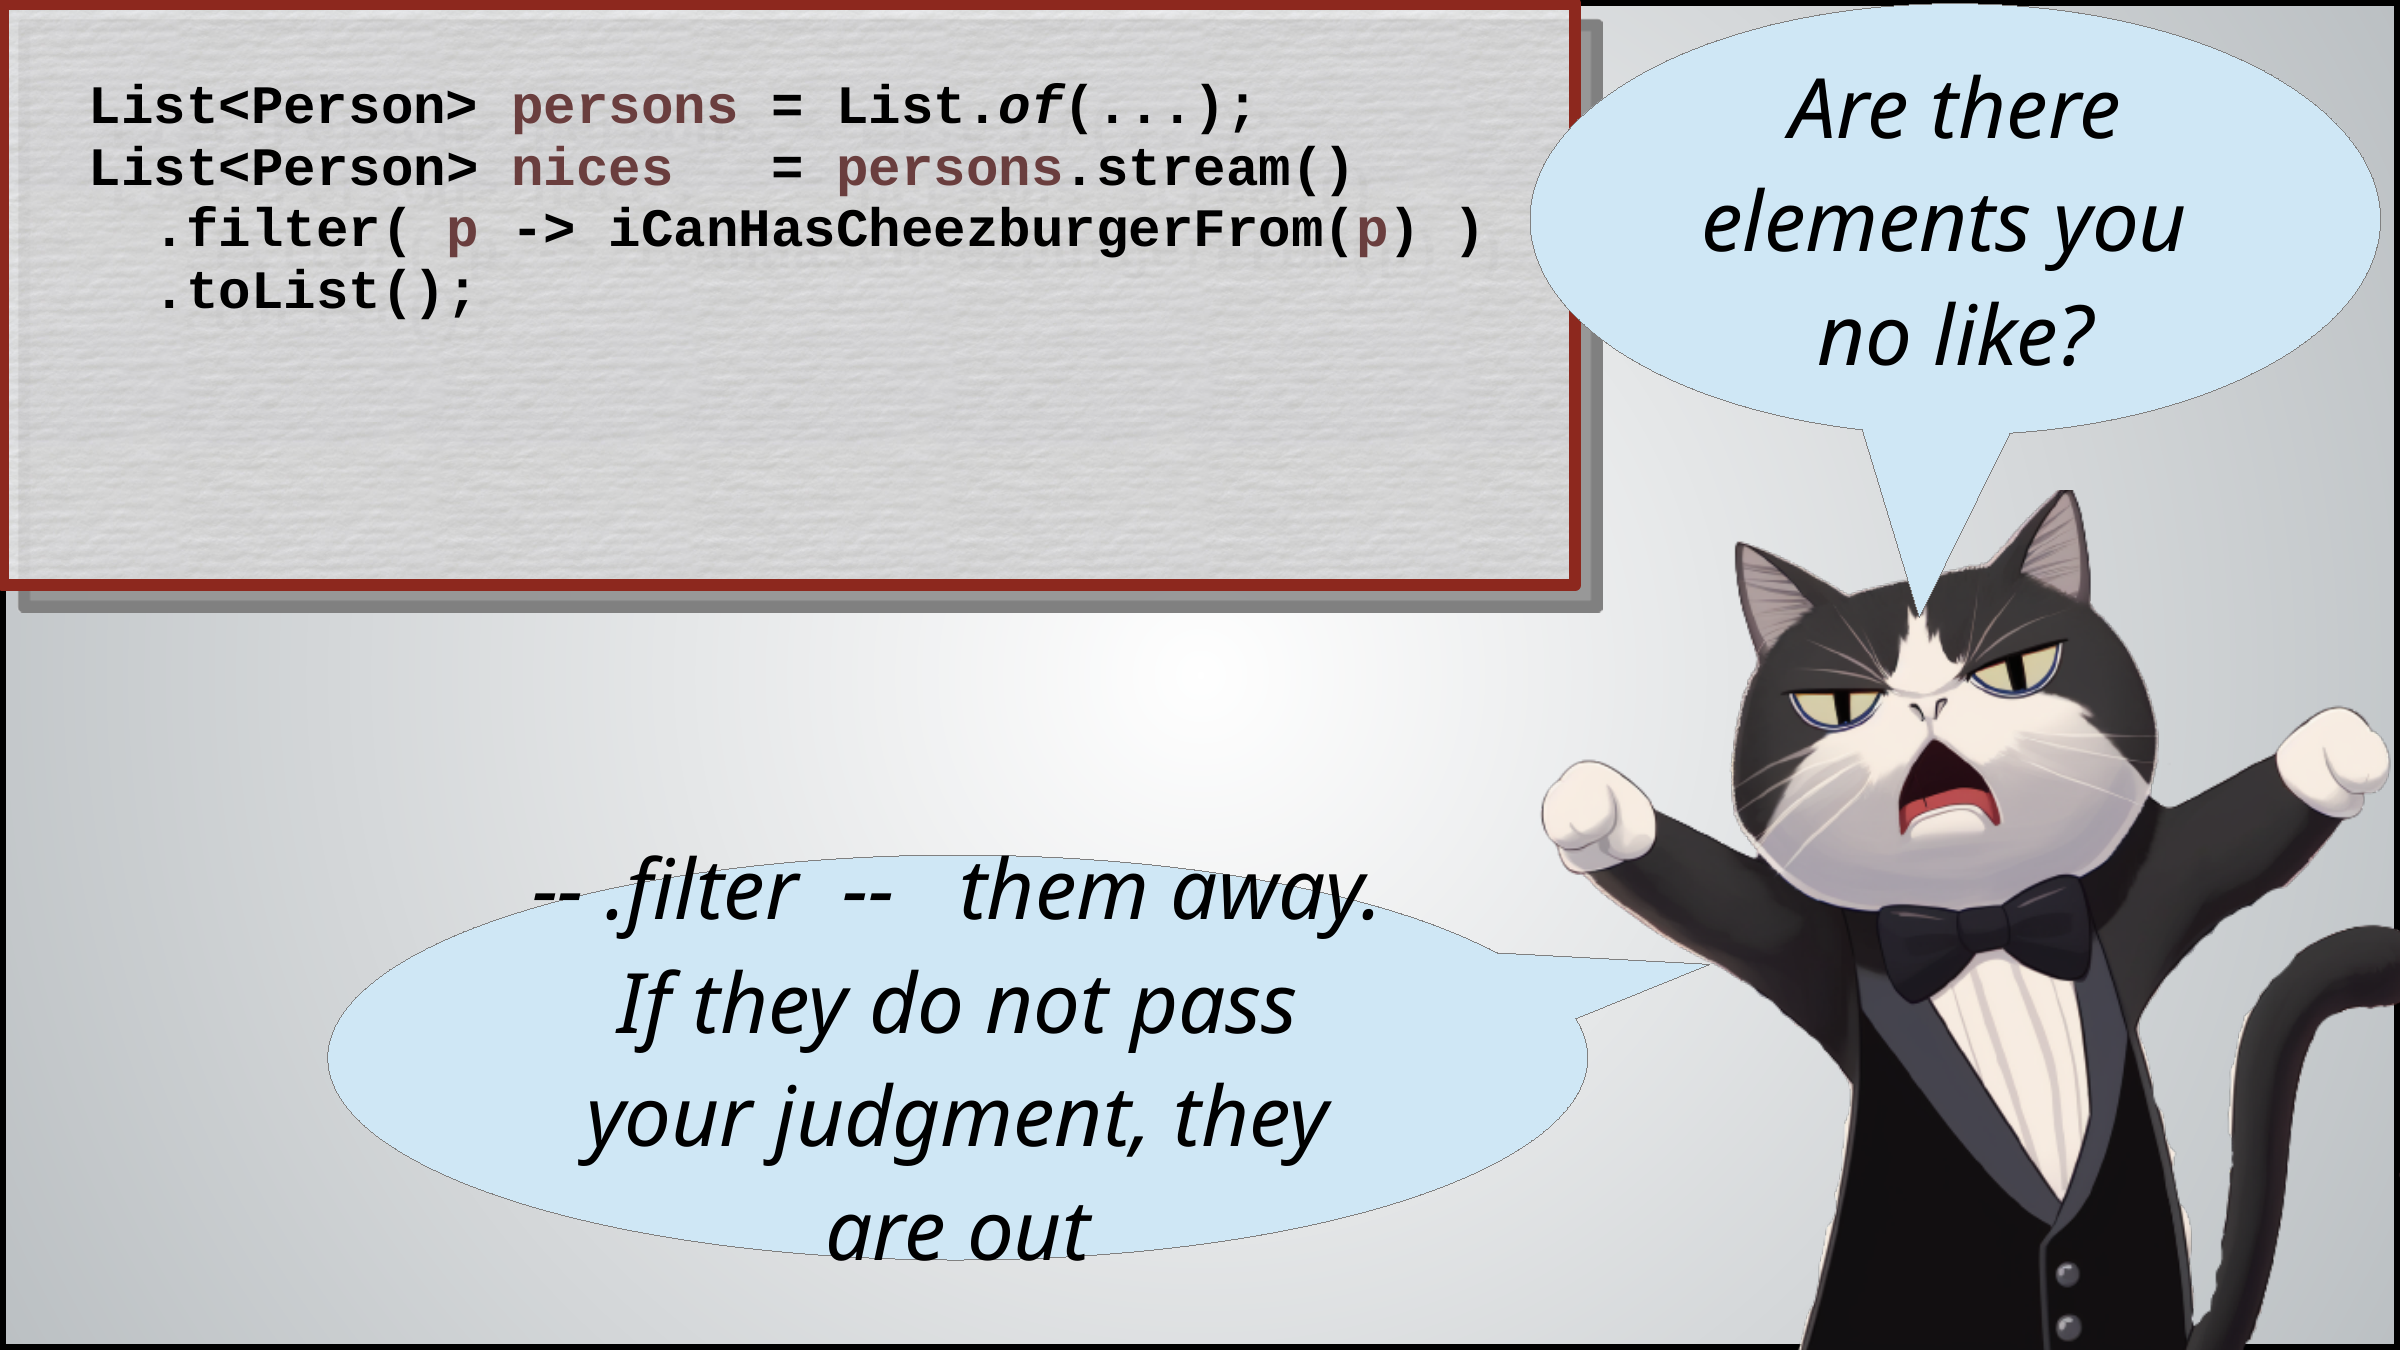

List<Person> persons = List.of(...);
 List<Person> nices = persons.stream()
 .filter( p -> iCanHasCheezburgerFrom(p) )
 .toList();
Are there elements you
no like?
-- .filter -- them away.
If they do not pass your judgment, they are out